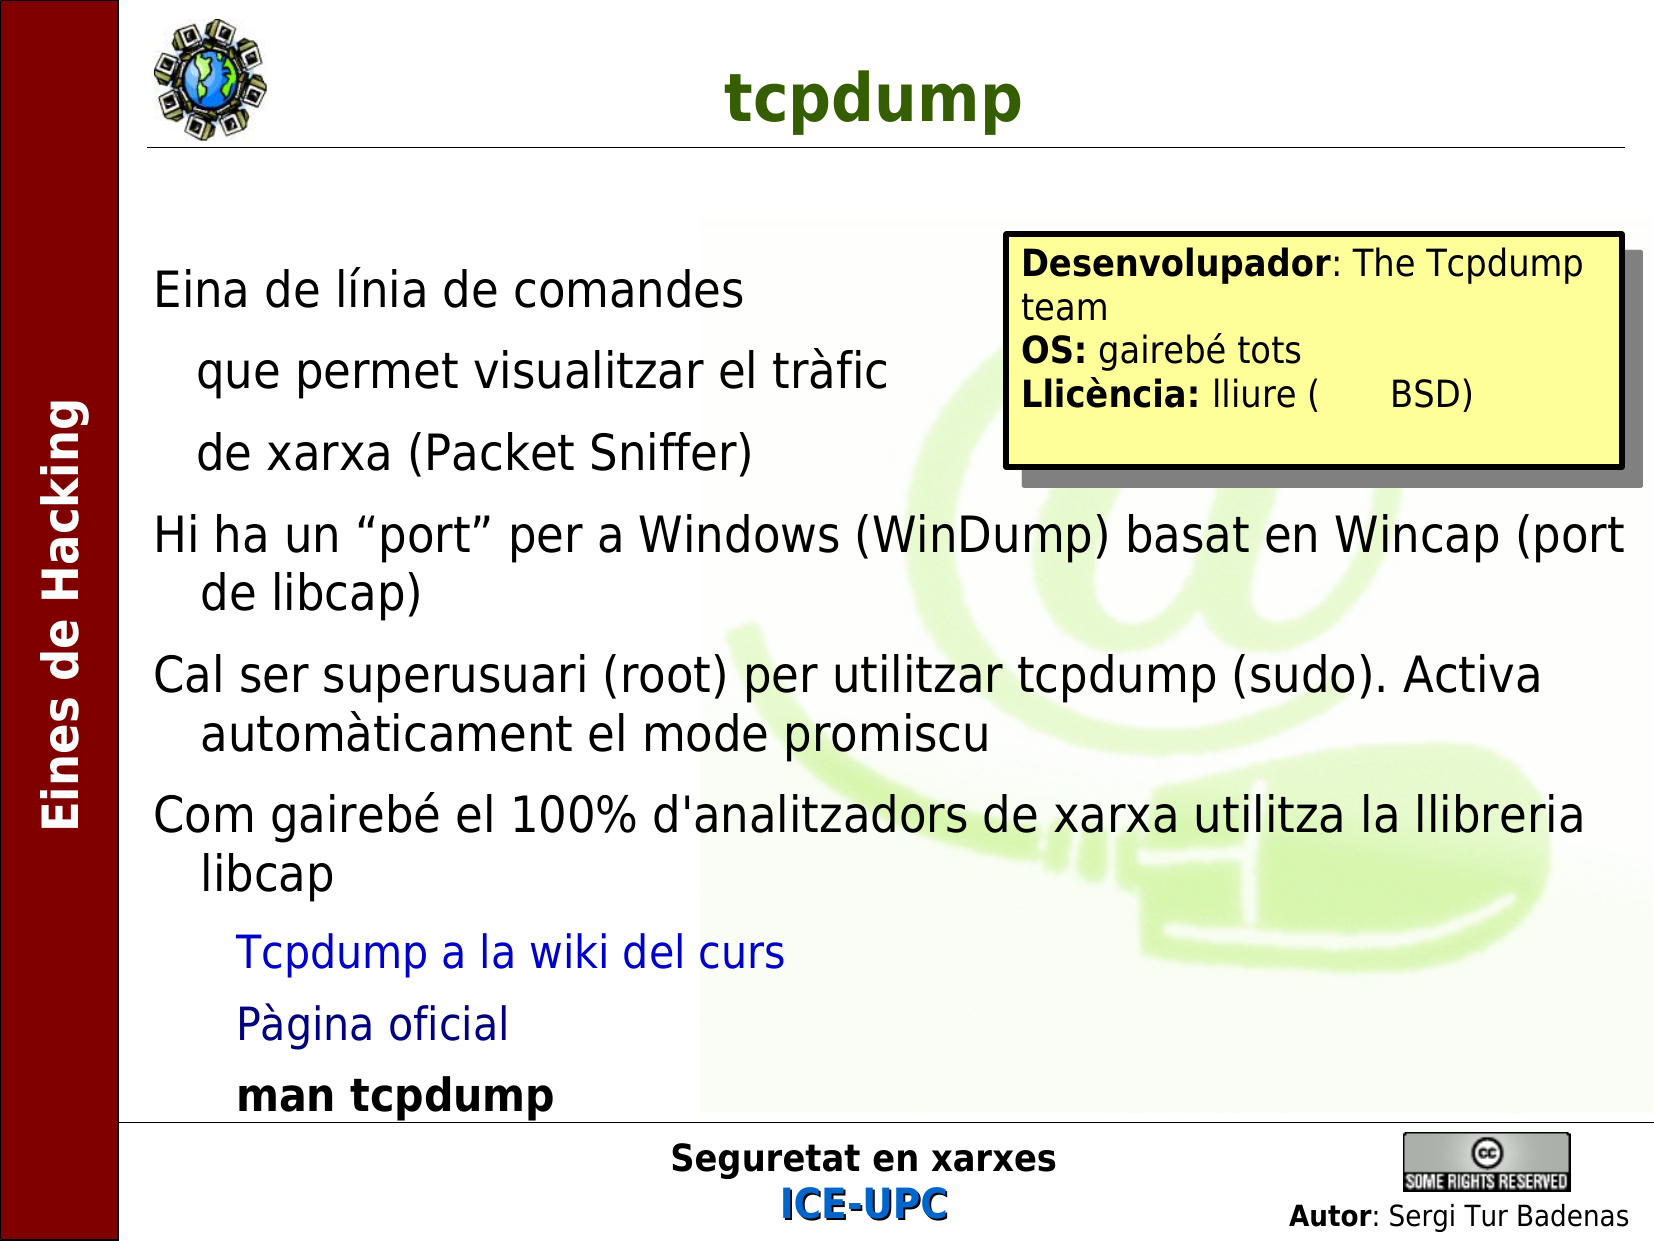

# tcpdump
Desenvolupador: The Tcpdump team
OS: gairebé tots
Llicència: lliure (	BSD)
Eina de línia de comandes
 que permet visualitzar el tràfic
 de xarxa (Packet Sniffer)
Hi ha un “port” per a Windows (WinDump) basat en Wincap (port de libcap)
Cal ser superusuari (root) per utilitzar tcpdump (sudo). Activa automàticament el mode promiscu
Com gairebé el 100% d'analitzadors de xarxa utilitza la llibreria libcap
Tcpdump a la wiki del curs
Pàgina oficial
man tcpdump